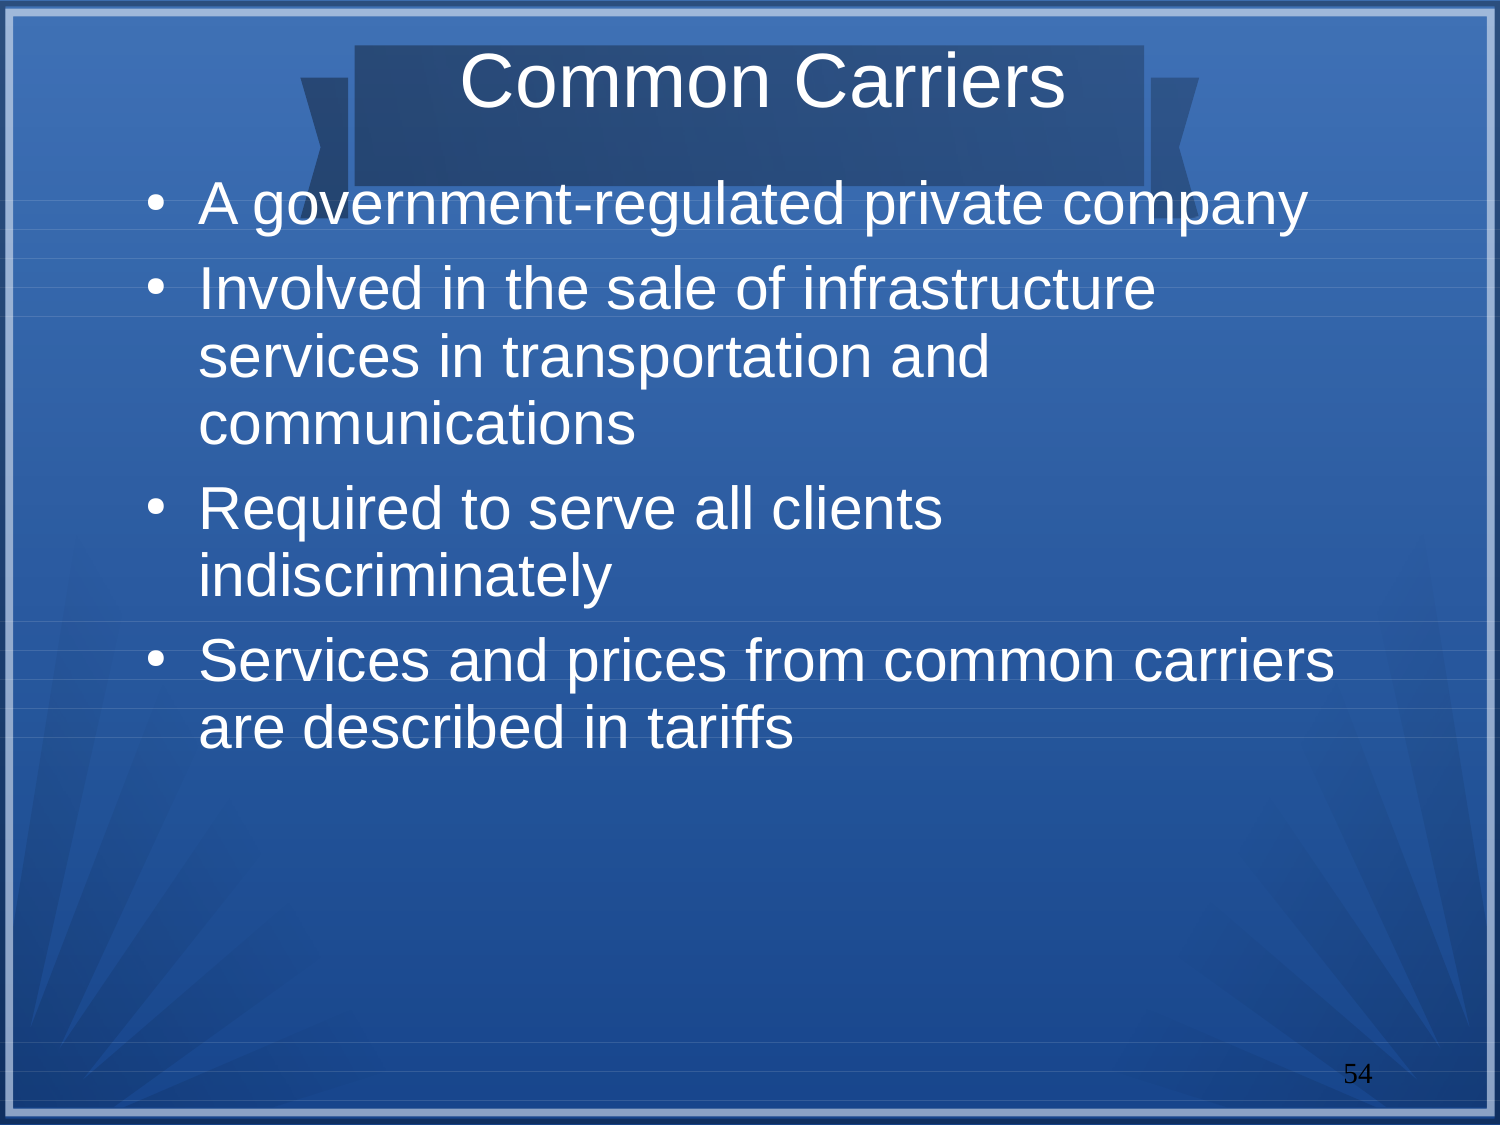

# Common Carriers
A government-regulated private company
Involved in the sale of infrastructure services in transportation and communications
Required to serve all clients indiscriminately
Services and prices from common carriers are described in tariffs